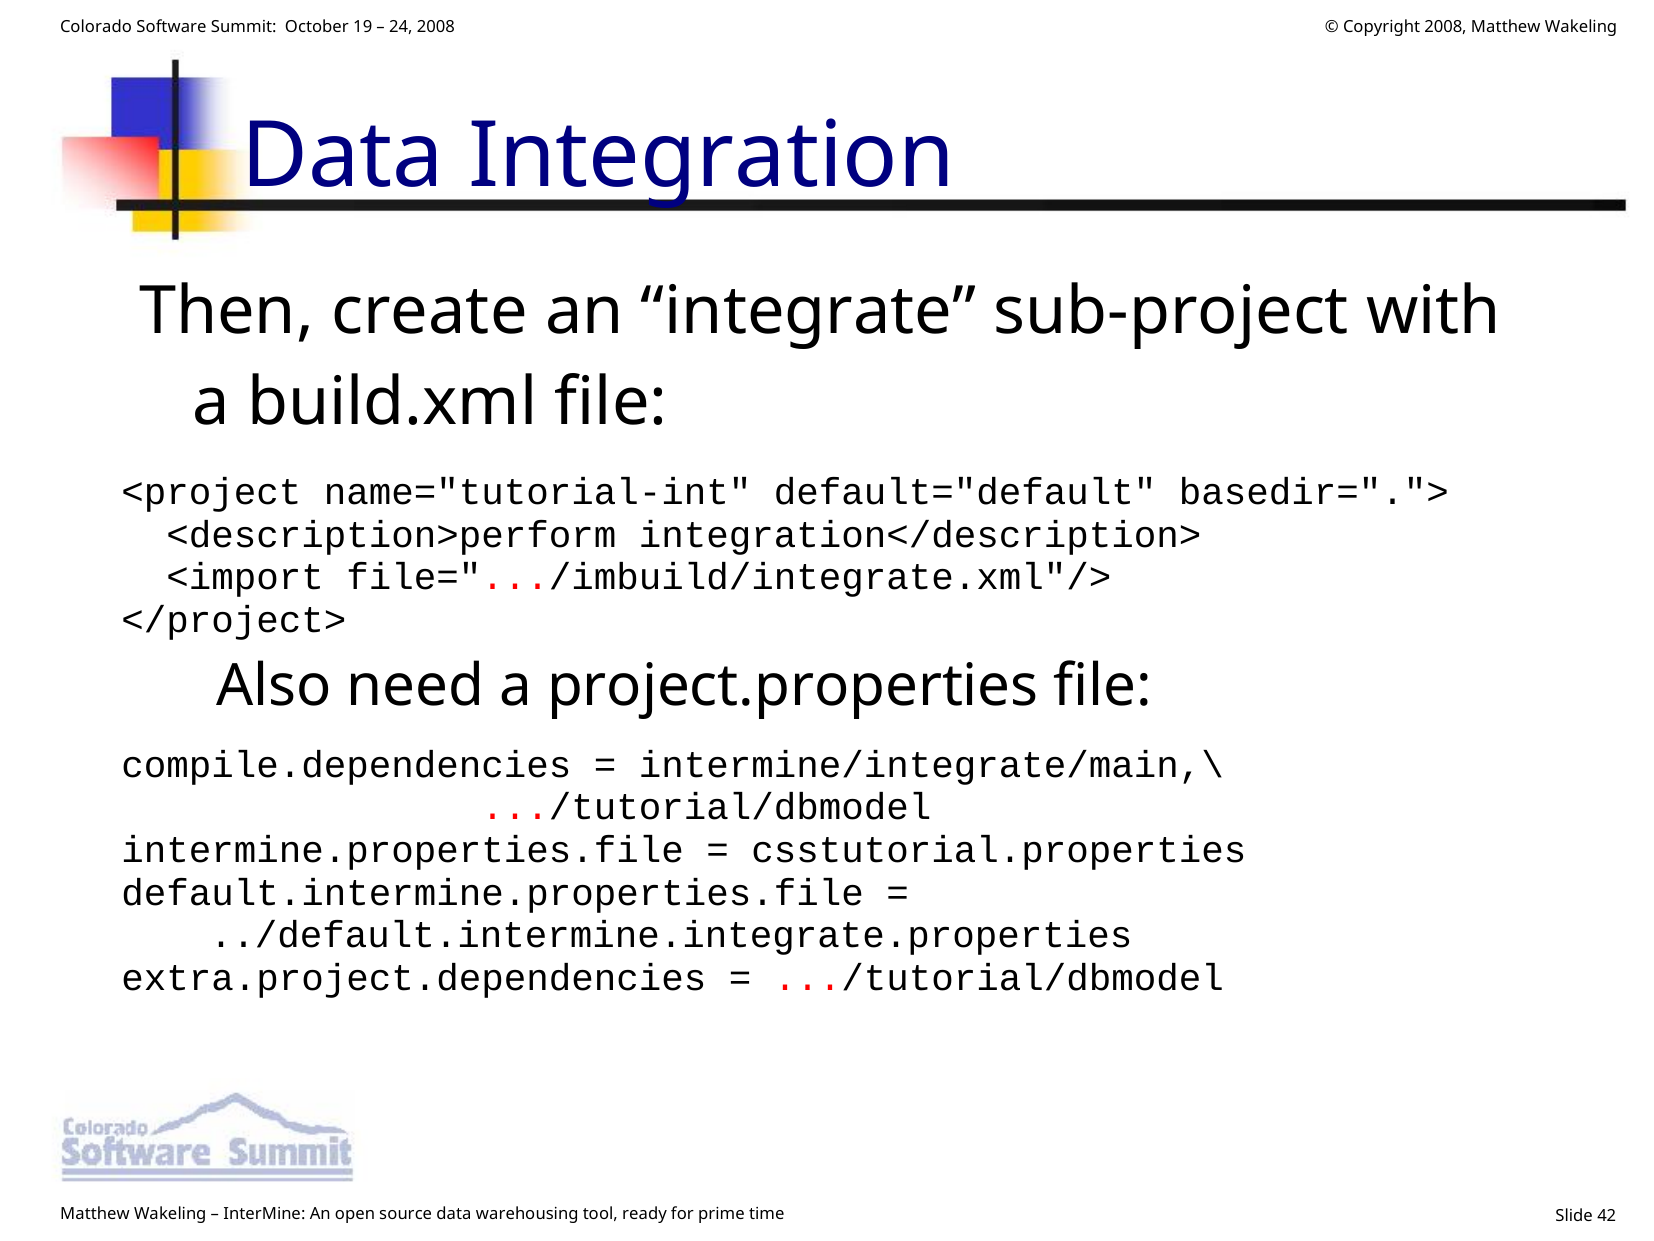

# Data Integration
Then, create an “integrate” sub-project with a build.xml file:
<project name="tutorial-int" default="default" basedir=".">
 <description>perform integration</description>
 <import file=".../imbuild/integrate.xml"/>
</project>
Also need a project.properties file:
compile.dependencies = intermine/integrate/main,\
 .../tutorial/dbmodel
intermine.properties.file = csstutorial.properties
default.intermine.properties.file = ../default.intermine.integrate.properties
extra.project.dependencies = .../tutorial/dbmodel